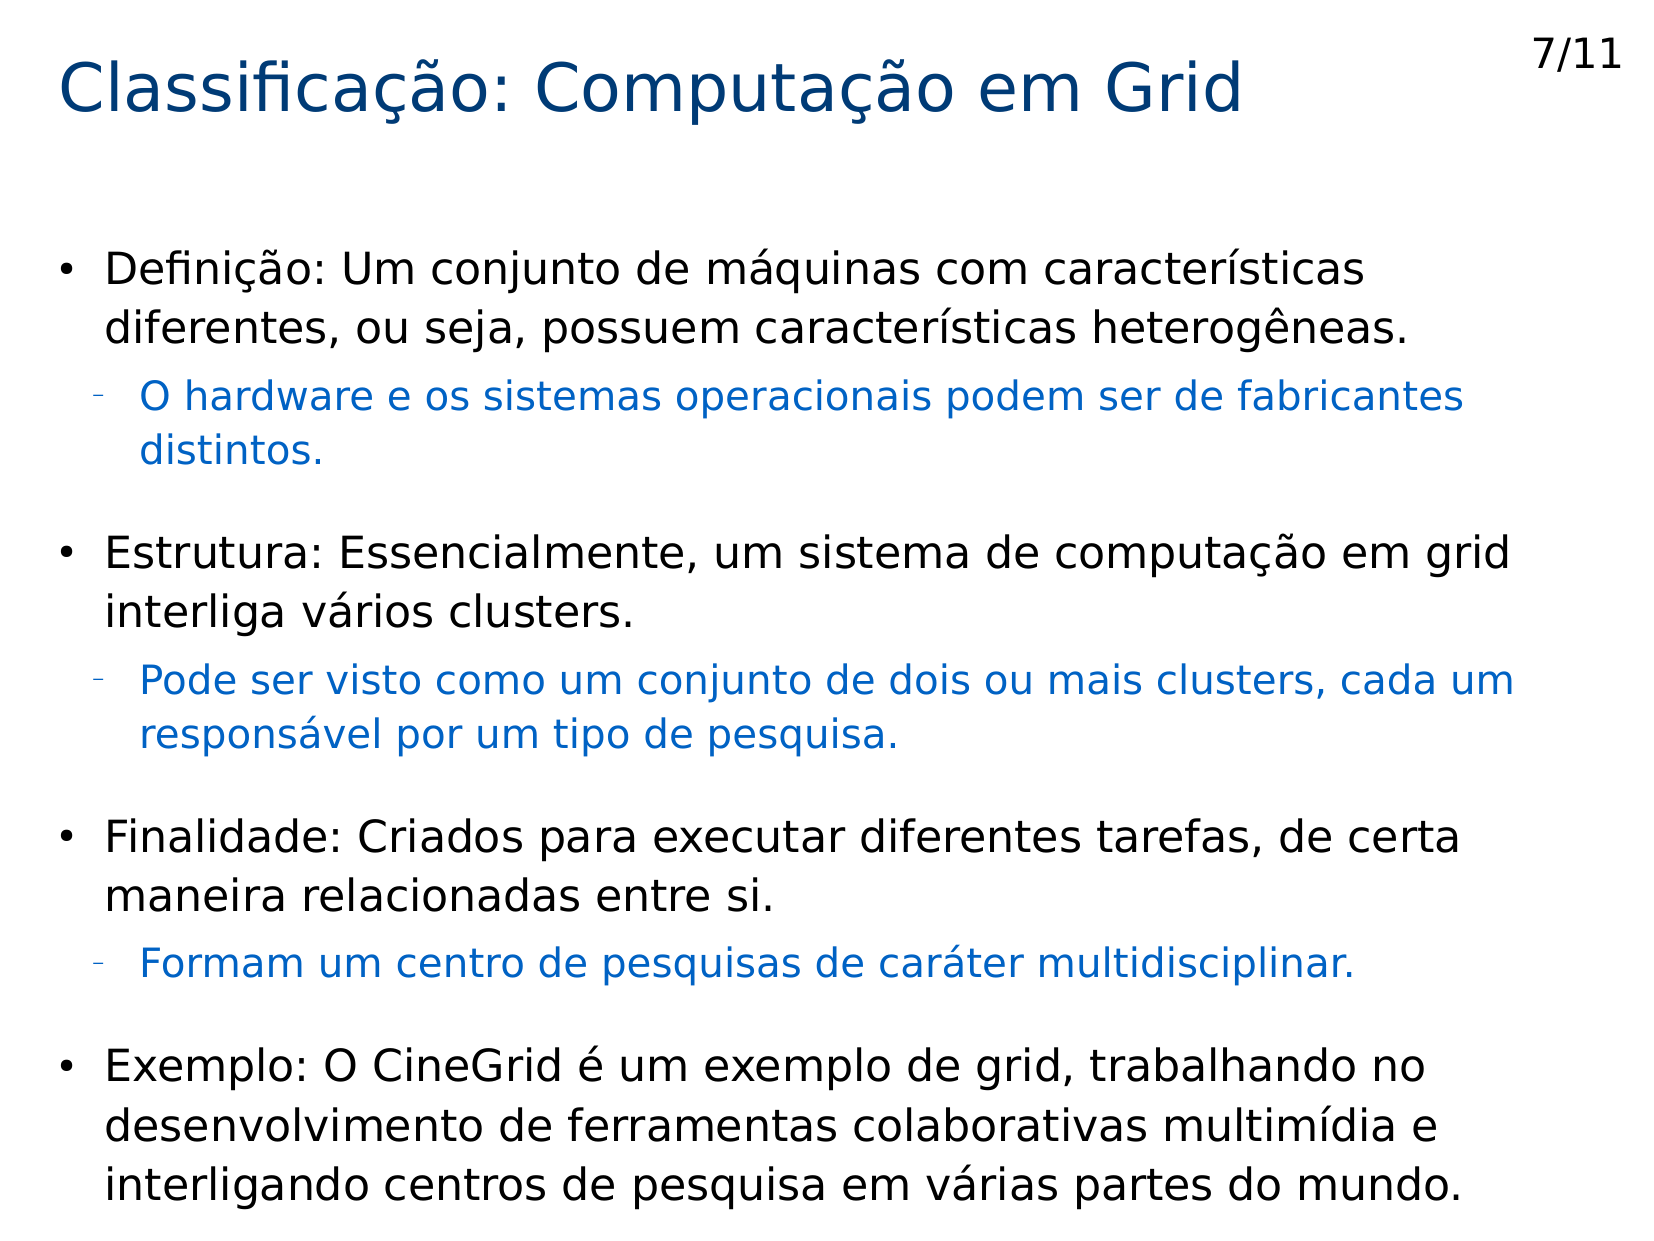

# Classificação: Computação em Grid
7
Definição: Um conjunto de máquinas com características diferentes, ou seja, possuem características heterogêneas.
O hardware e os sistemas operacionais podem ser de fabricantes distintos.
Estrutura: Essencialmente, um sistema de computação em grid interliga vários clusters.
Pode ser visto como um conjunto de dois ou mais clusters, cada um responsável por um tipo de pesquisa.
Finalidade: Criados para executar diferentes tarefas, de certa maneira relacionadas entre si.
Formam um centro de pesquisas de caráter multidisciplinar.
Exemplo: O CineGrid é um exemplo de grid, trabalhando no desenvolvimento de ferramentas colaborativas multimídia e interligando centros de pesquisa em várias partes do mundo.